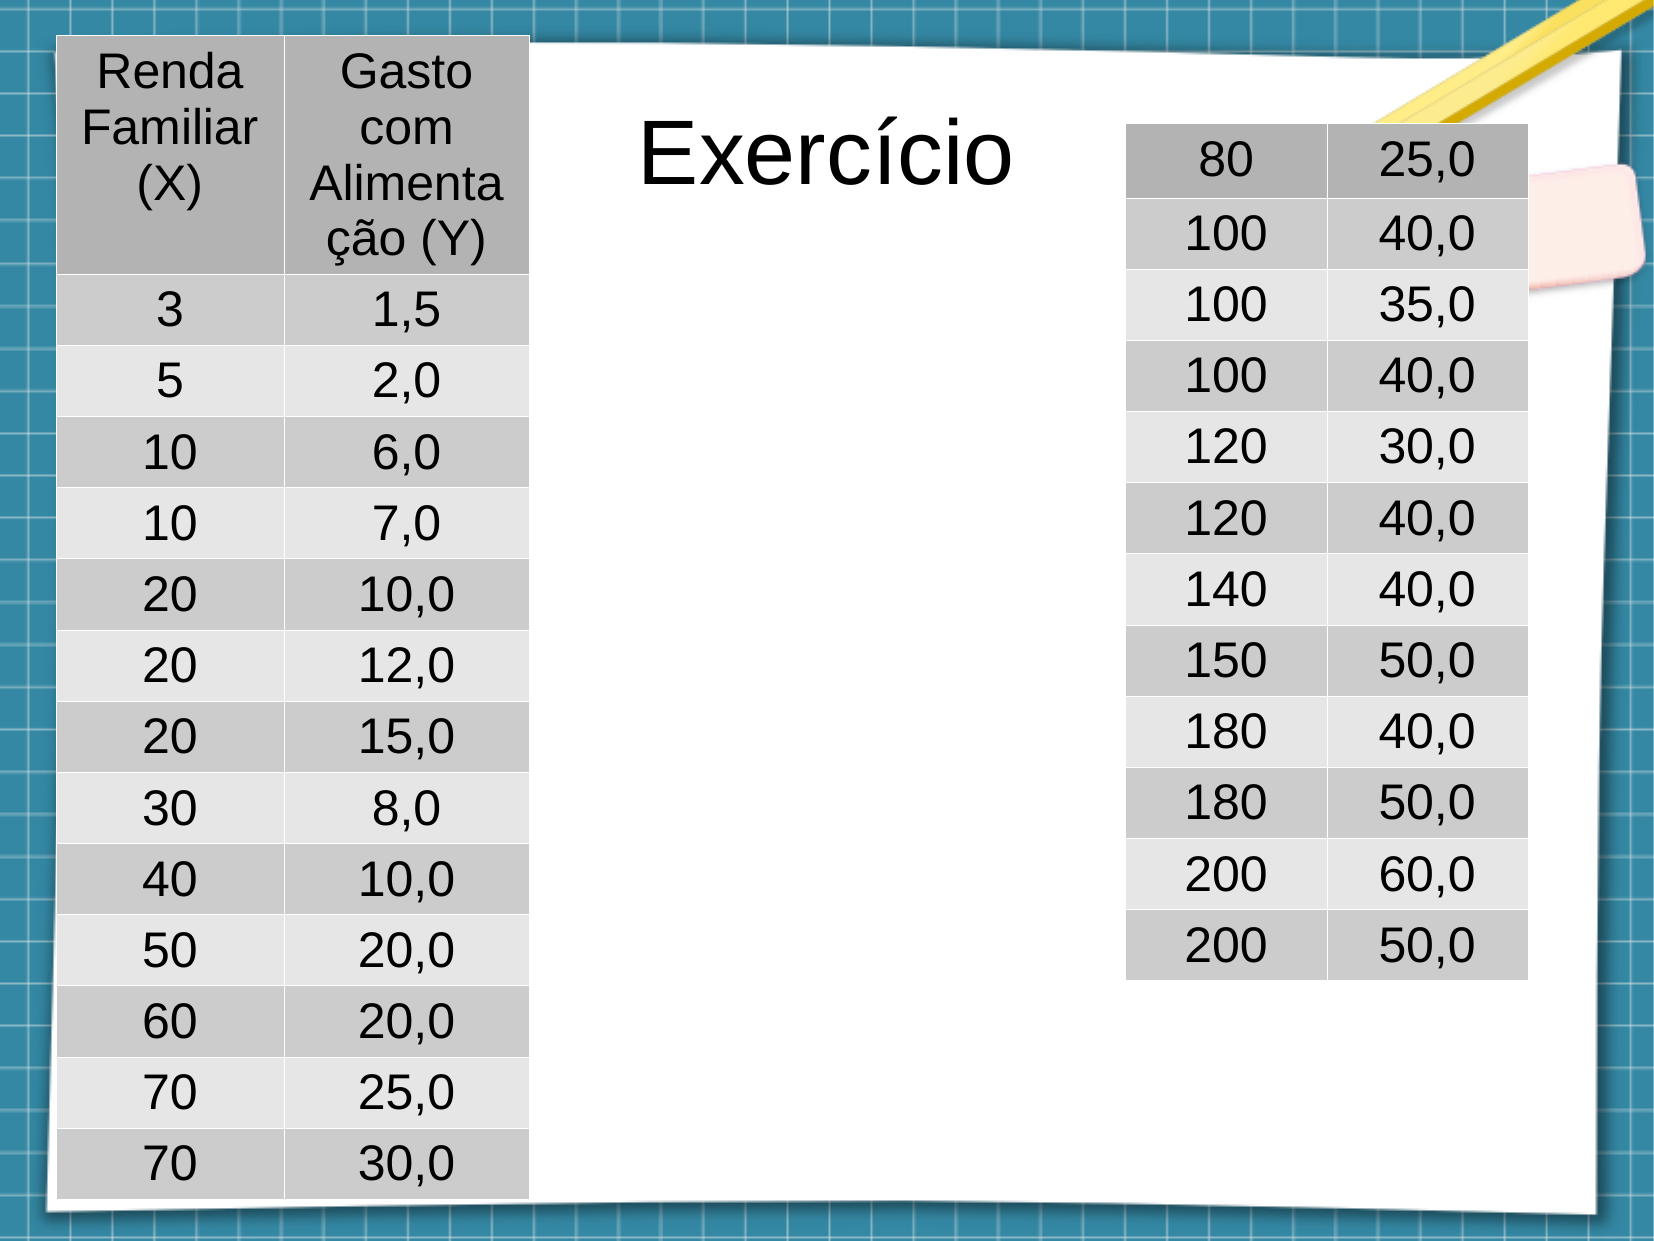

| Renda Familiar (X) | Gasto com Alimentação (Y) |
| --- | --- |
| 3 | 1,5 |
| 5 | 2,0 |
| 10 | 6,0 |
| 10 | 7,0 |
| 20 | 10,0 |
| 20 | 12,0 |
| 20 | 15,0 |
| 30 | 8,0 |
| 40 | 10,0 |
| 50 | 20,0 |
| 60 | 20,0 |
| 70 | 25,0 |
| 70 | 30,0 |
# Exercício
| 80 | 25,0 |
| --- | --- |
| 100 | 40,0 |
| 100 | 35,0 |
| 100 | 40,0 |
| 120 | 30,0 |
| 120 | 40,0 |
| 140 | 40,0 |
| 150 | 50,0 |
| 180 | 40,0 |
| 180 | 50,0 |
| 200 | 60,0 |
| 200 | 50,0 |